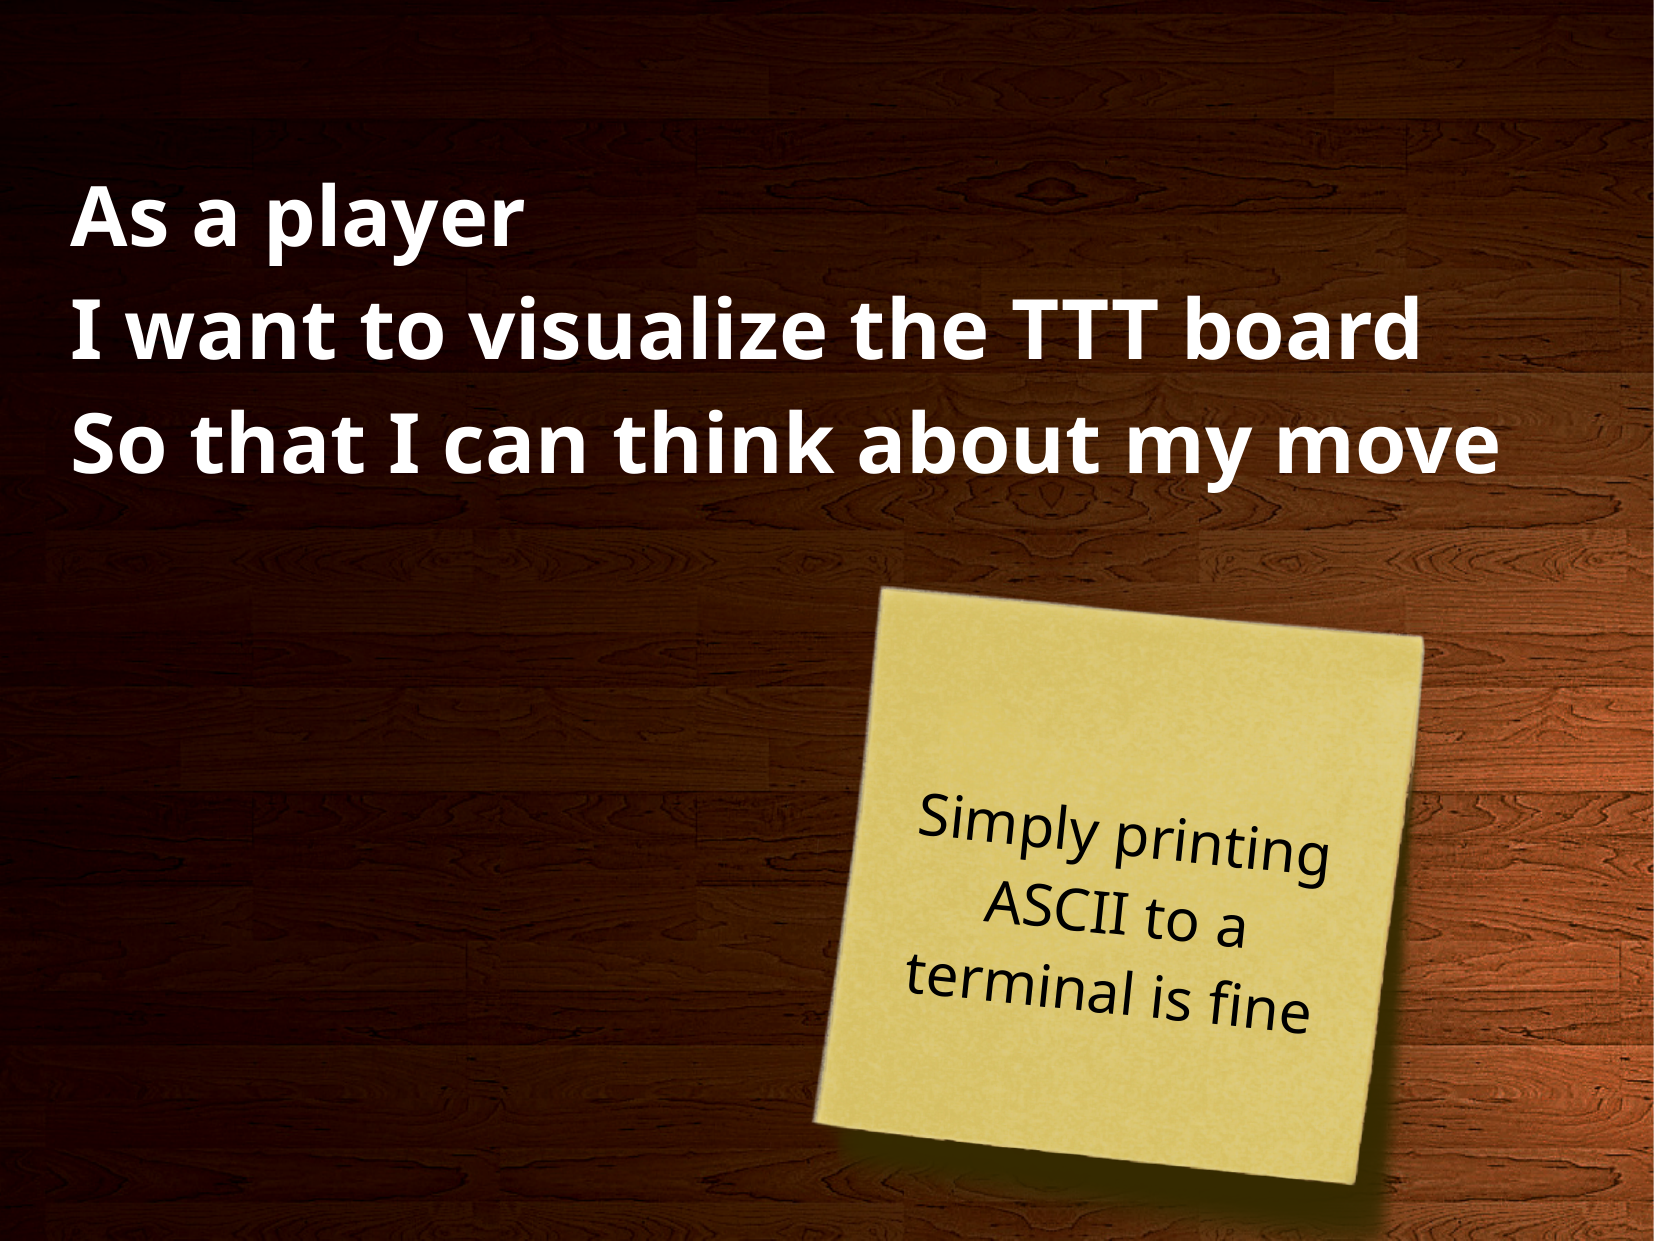

# As a player I want to visualize the TTT board So that I can think about my move
Simply printing ASCII to a terminal is fine